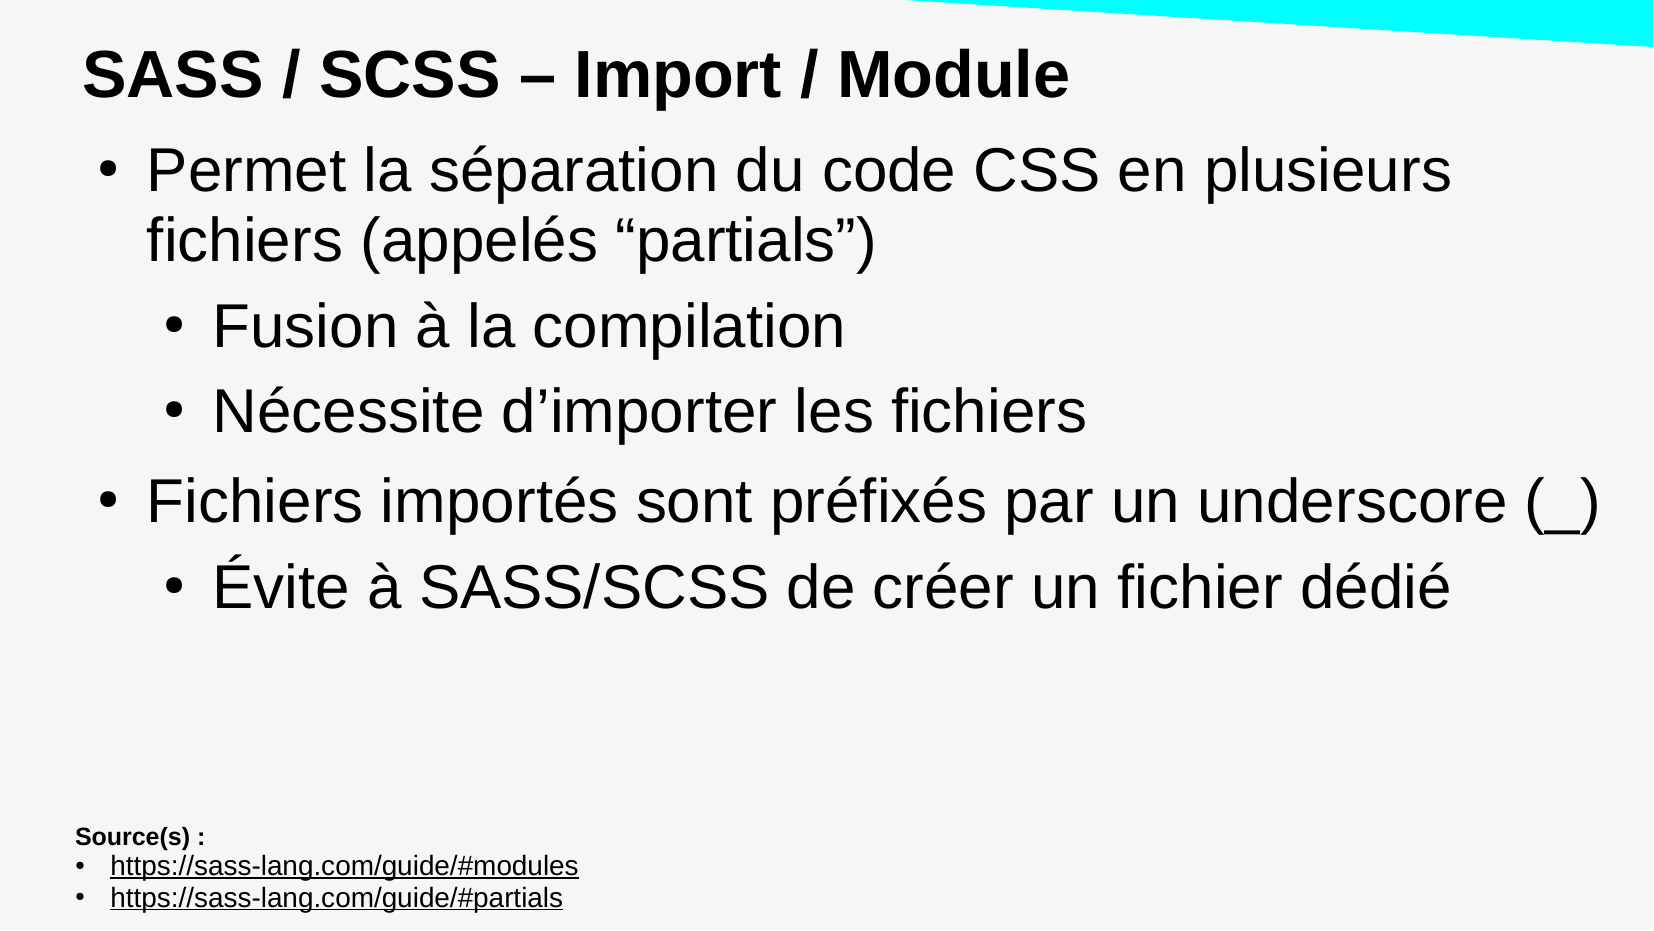

# SASS / SCSS – Import / Module
Permet la séparation du code CSS en plusieurs fichiers (appelés “partials”)
Fusion à la compilation
Nécessite d’importer les fichiers
Fichiers importés sont préfixés par un underscore (_)
Évite à SASS/SCSS de créer un fichier dédié
Source(s) :
https://sass-lang.com/guide/#modules
https://sass-lang.com/guide/#partials